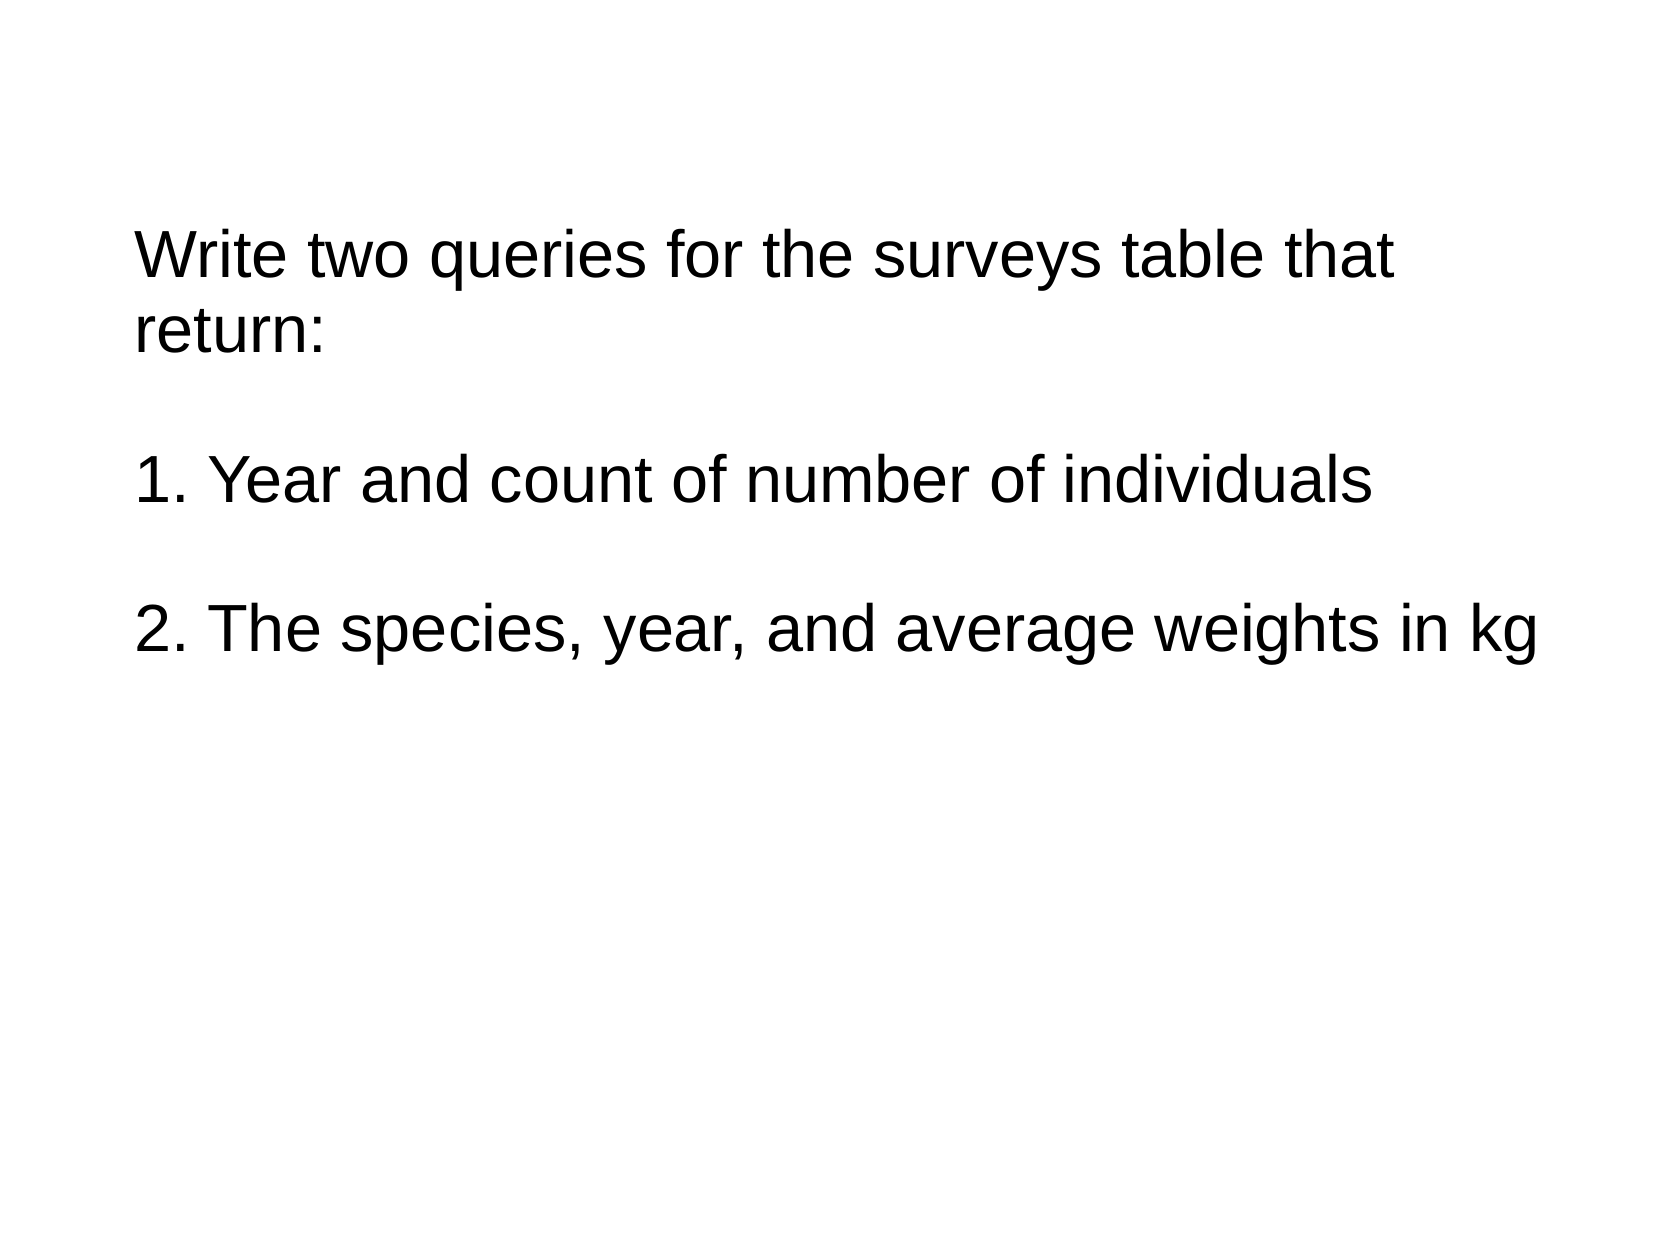

Write two queries for the surveys table that return:
1. Year and count of number of individuals
2. The species, year, and average weights in kg